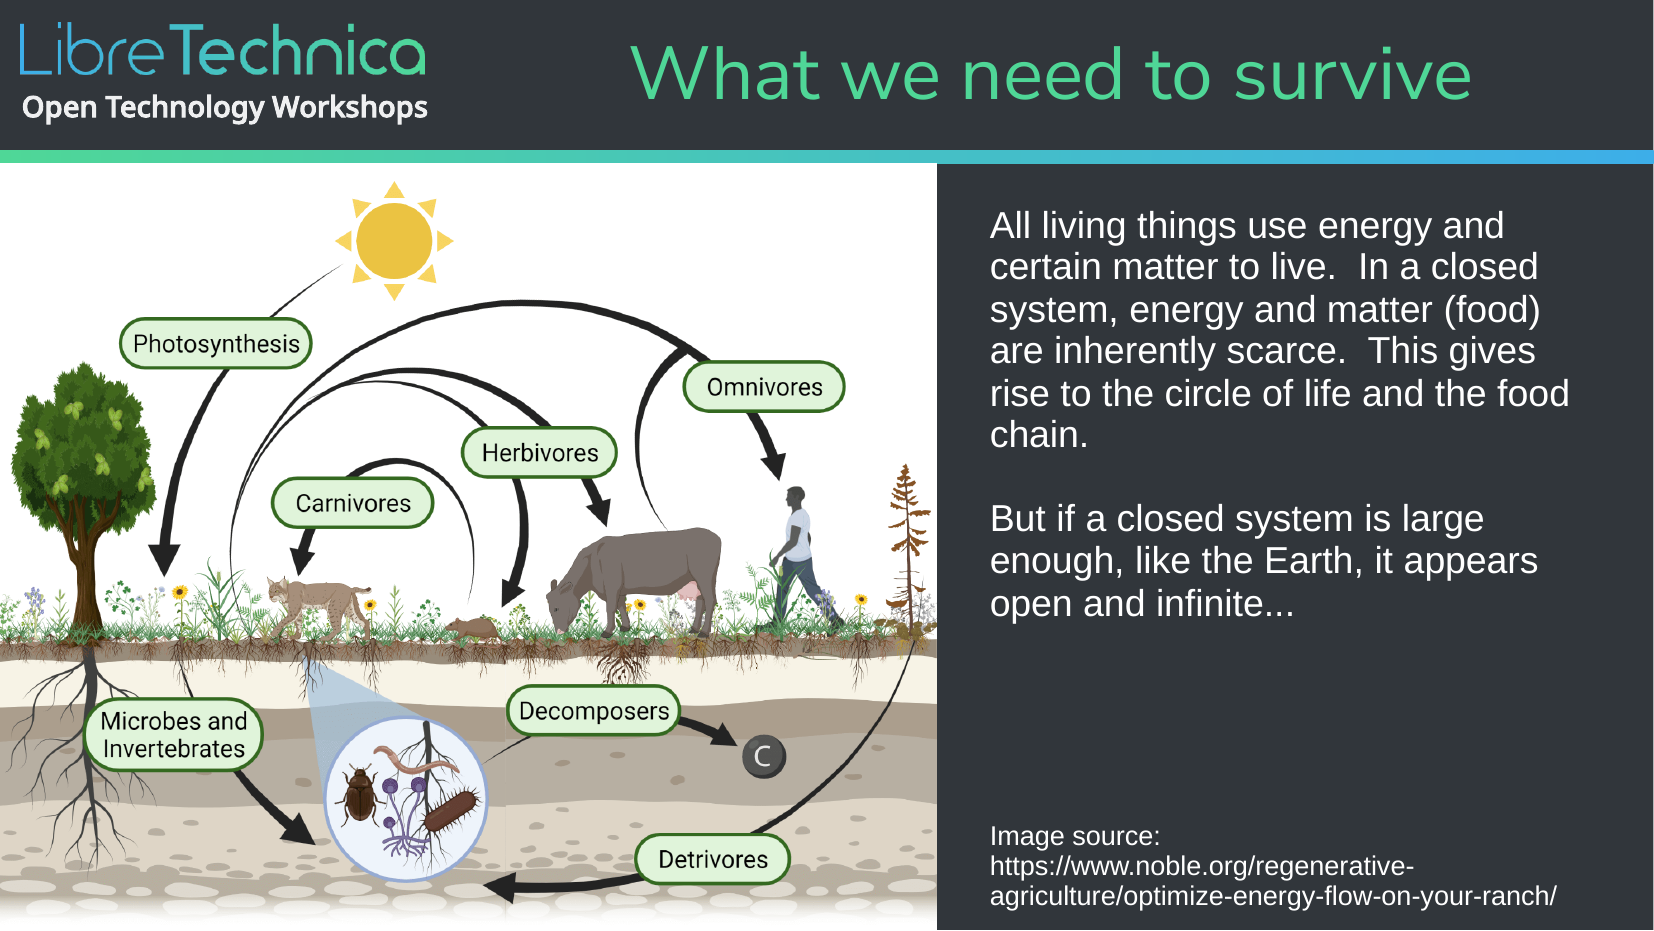

What we need to survive
# Open Technology Workshops
All living things use energy and certain matter to live. In a closed system, energy and matter (food) are inherently scarce. This gives rise to the circle of life and the food chain.
But if a closed system is large enough, like the Earth, it appears open and infinite...
Image source: https://www.noble.org/regenerative-agriculture/optimize-energy-flow-on-your-ranch/